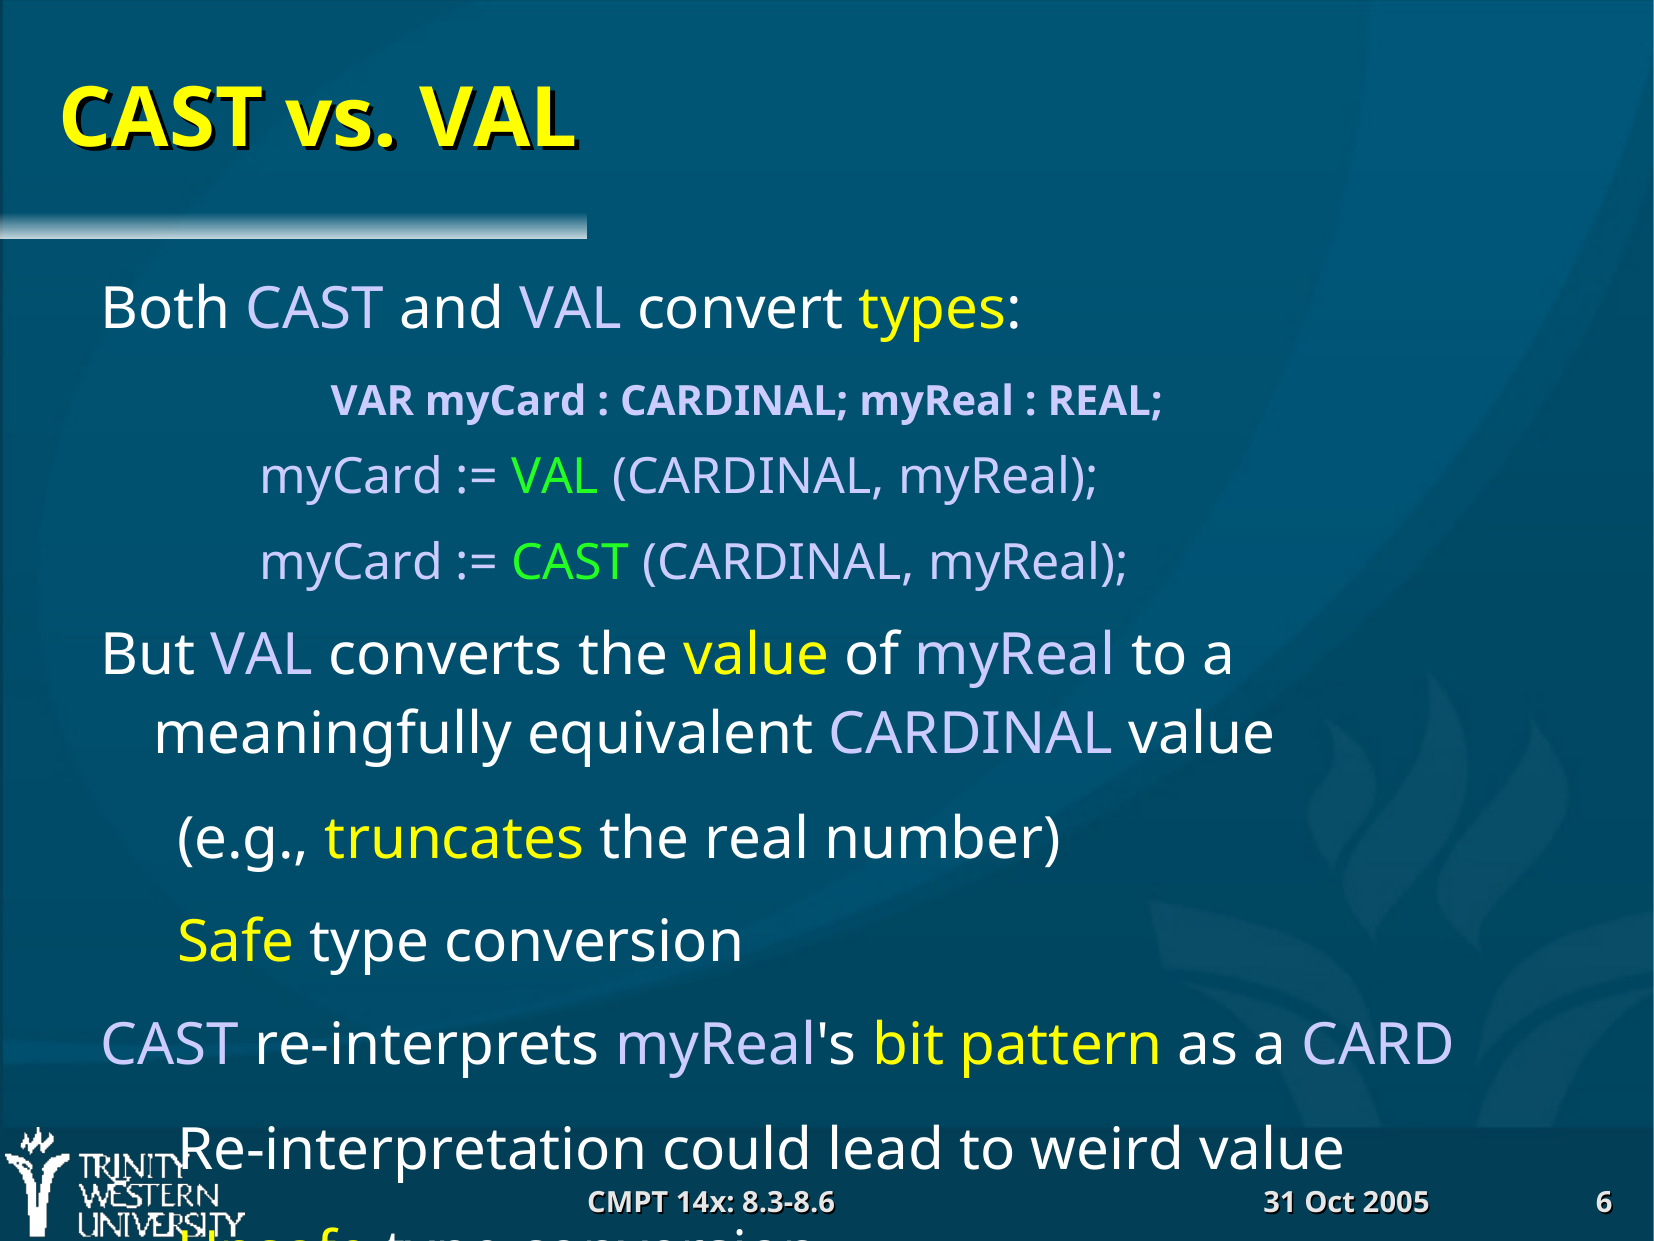

# CAST vs. VAL
Both CAST and VAL convert types:
VAR myCard : CARDINAL; myReal : REAL;
myCard := VAL (CARDINAL, myReal);
myCard := CAST (CARDINAL, myReal);
But VAL converts the value of myReal to a meaningfully equivalent CARDINAL value
(e.g., truncates the real number)
Safe type conversion
CAST re-interprets myReal's bit pattern as a CARD
Re-interpretation could lead to weird value
Unsafe type conversion
CMPT 14x: 8.3-8.6
31 Oct 2005
6